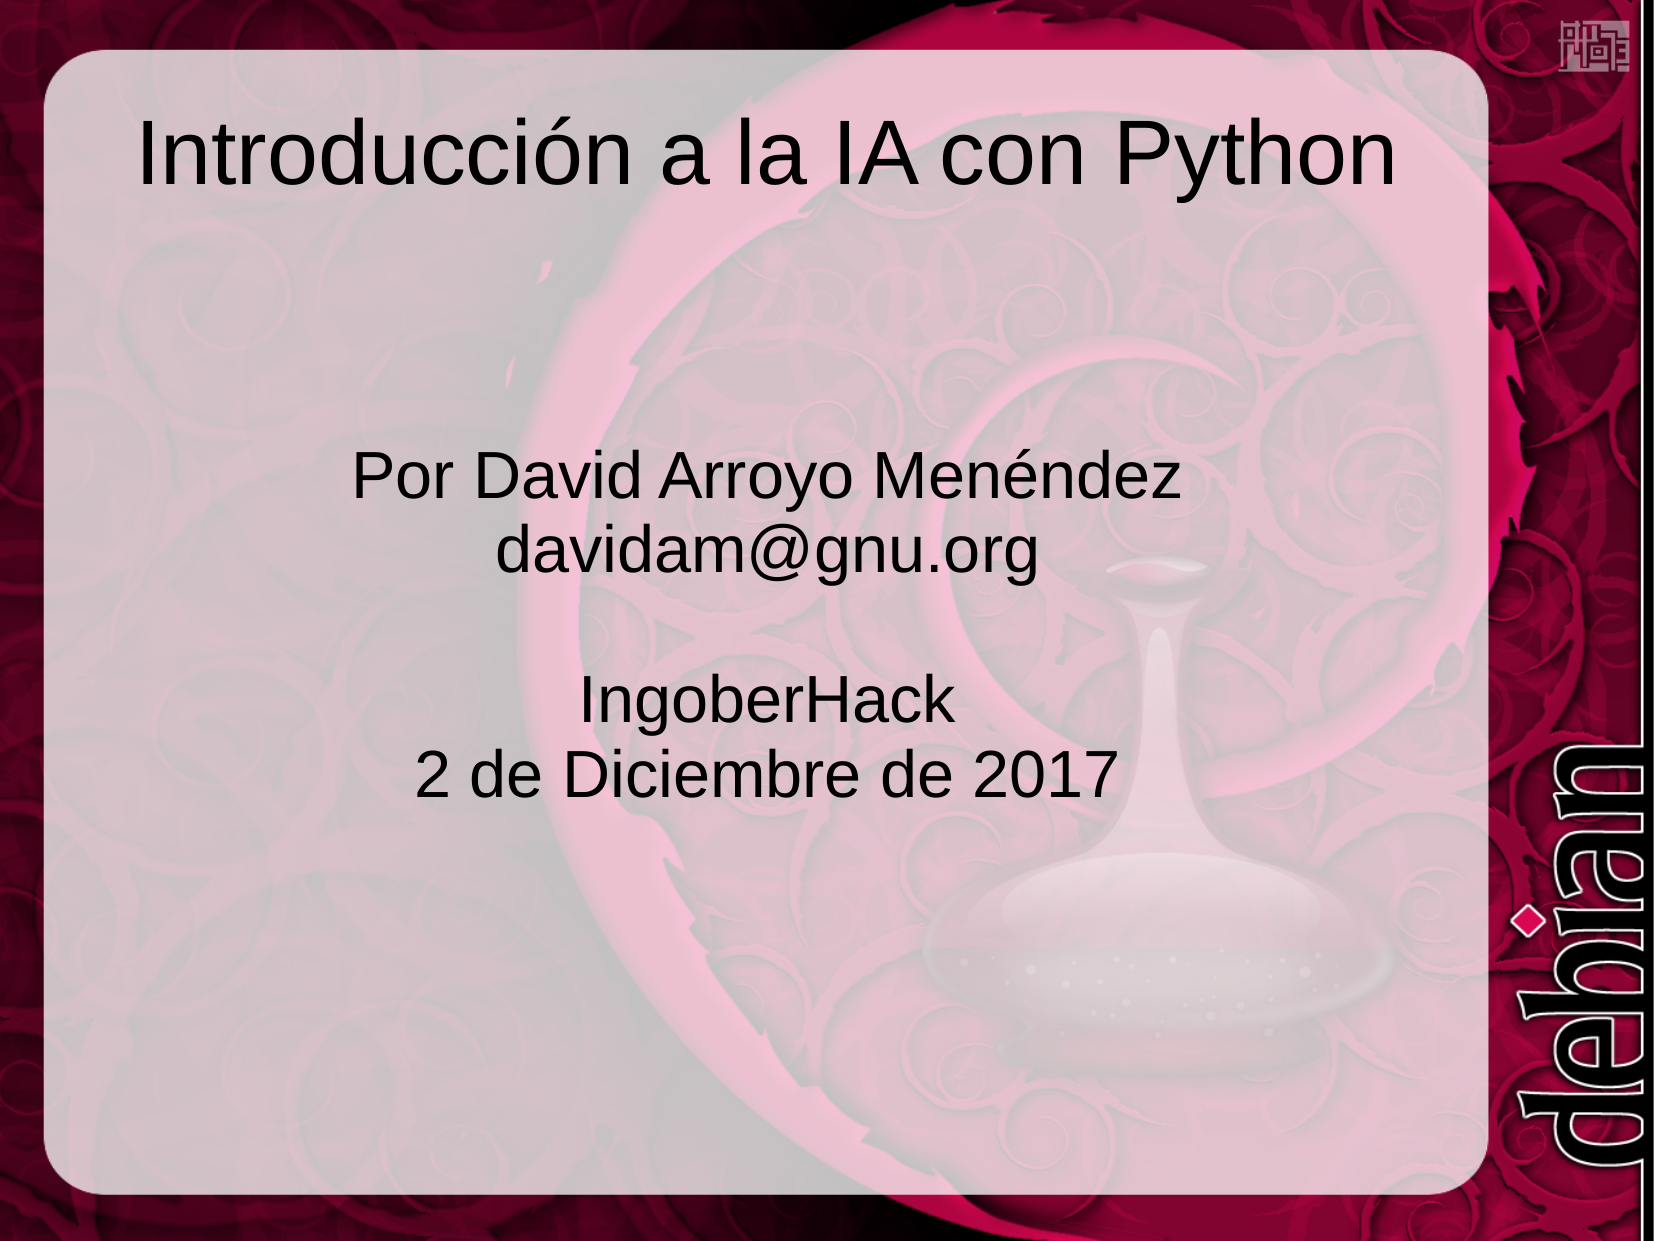

# Introducción a la IA con Python
Por David Arroyo Menéndez
davidam@gnu.org
IngoberHack
2 de Diciembre de 2017